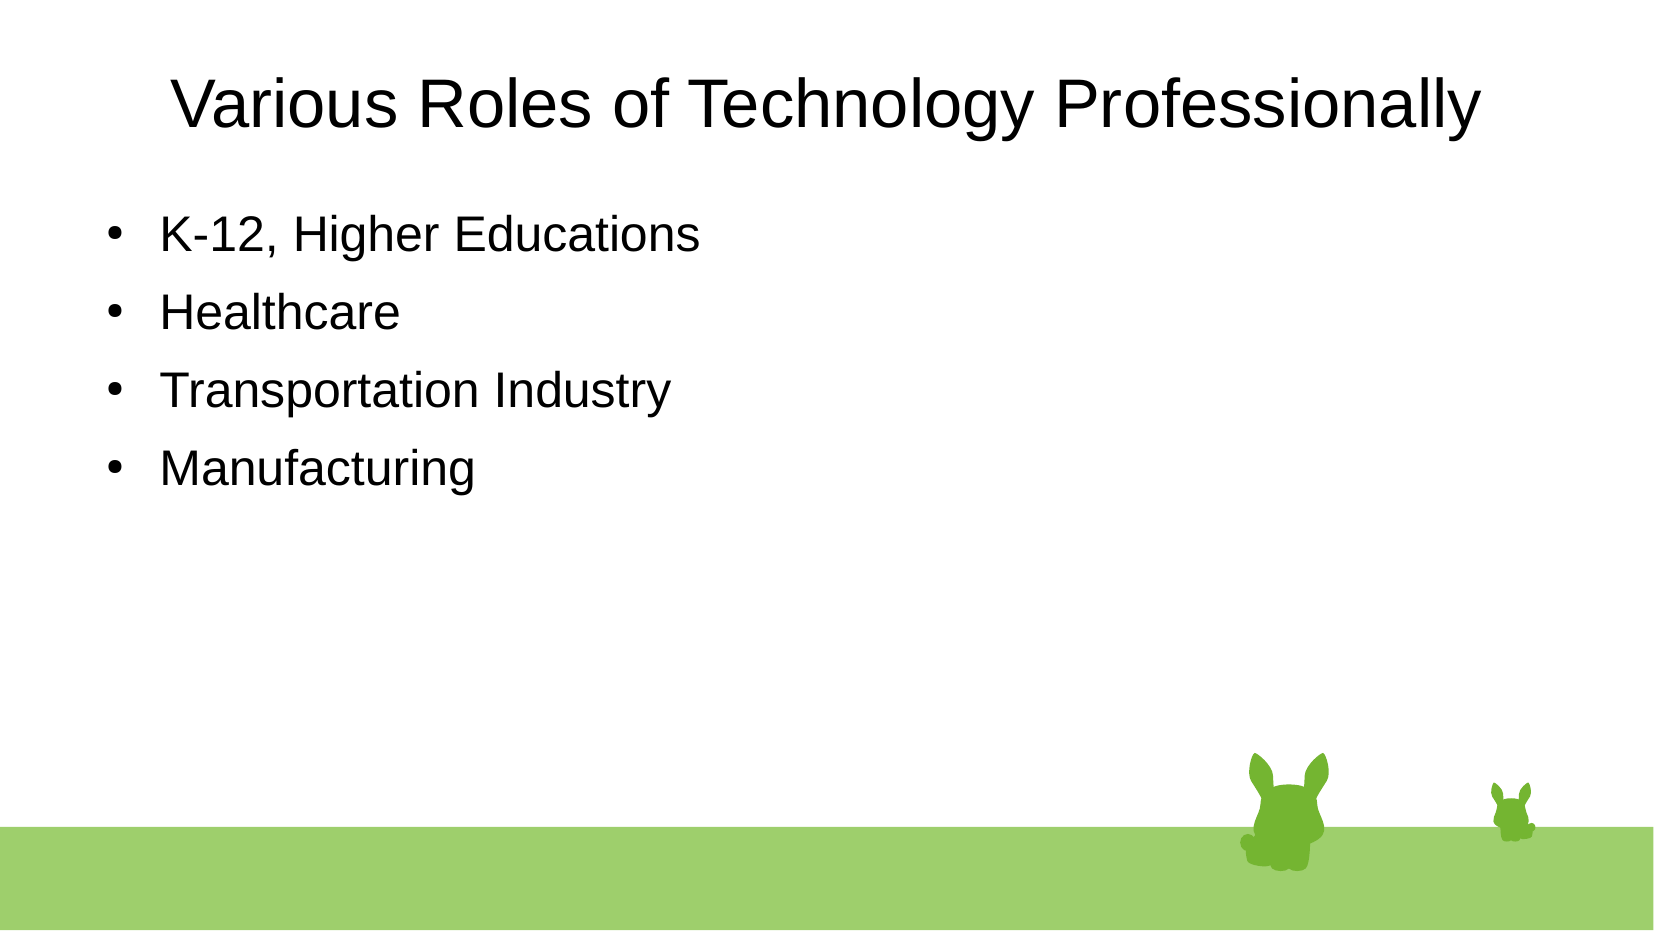

# Various Roles of Technology Professionally
K-12, Higher Educations
Healthcare
Transportation Industry
Manufacturing